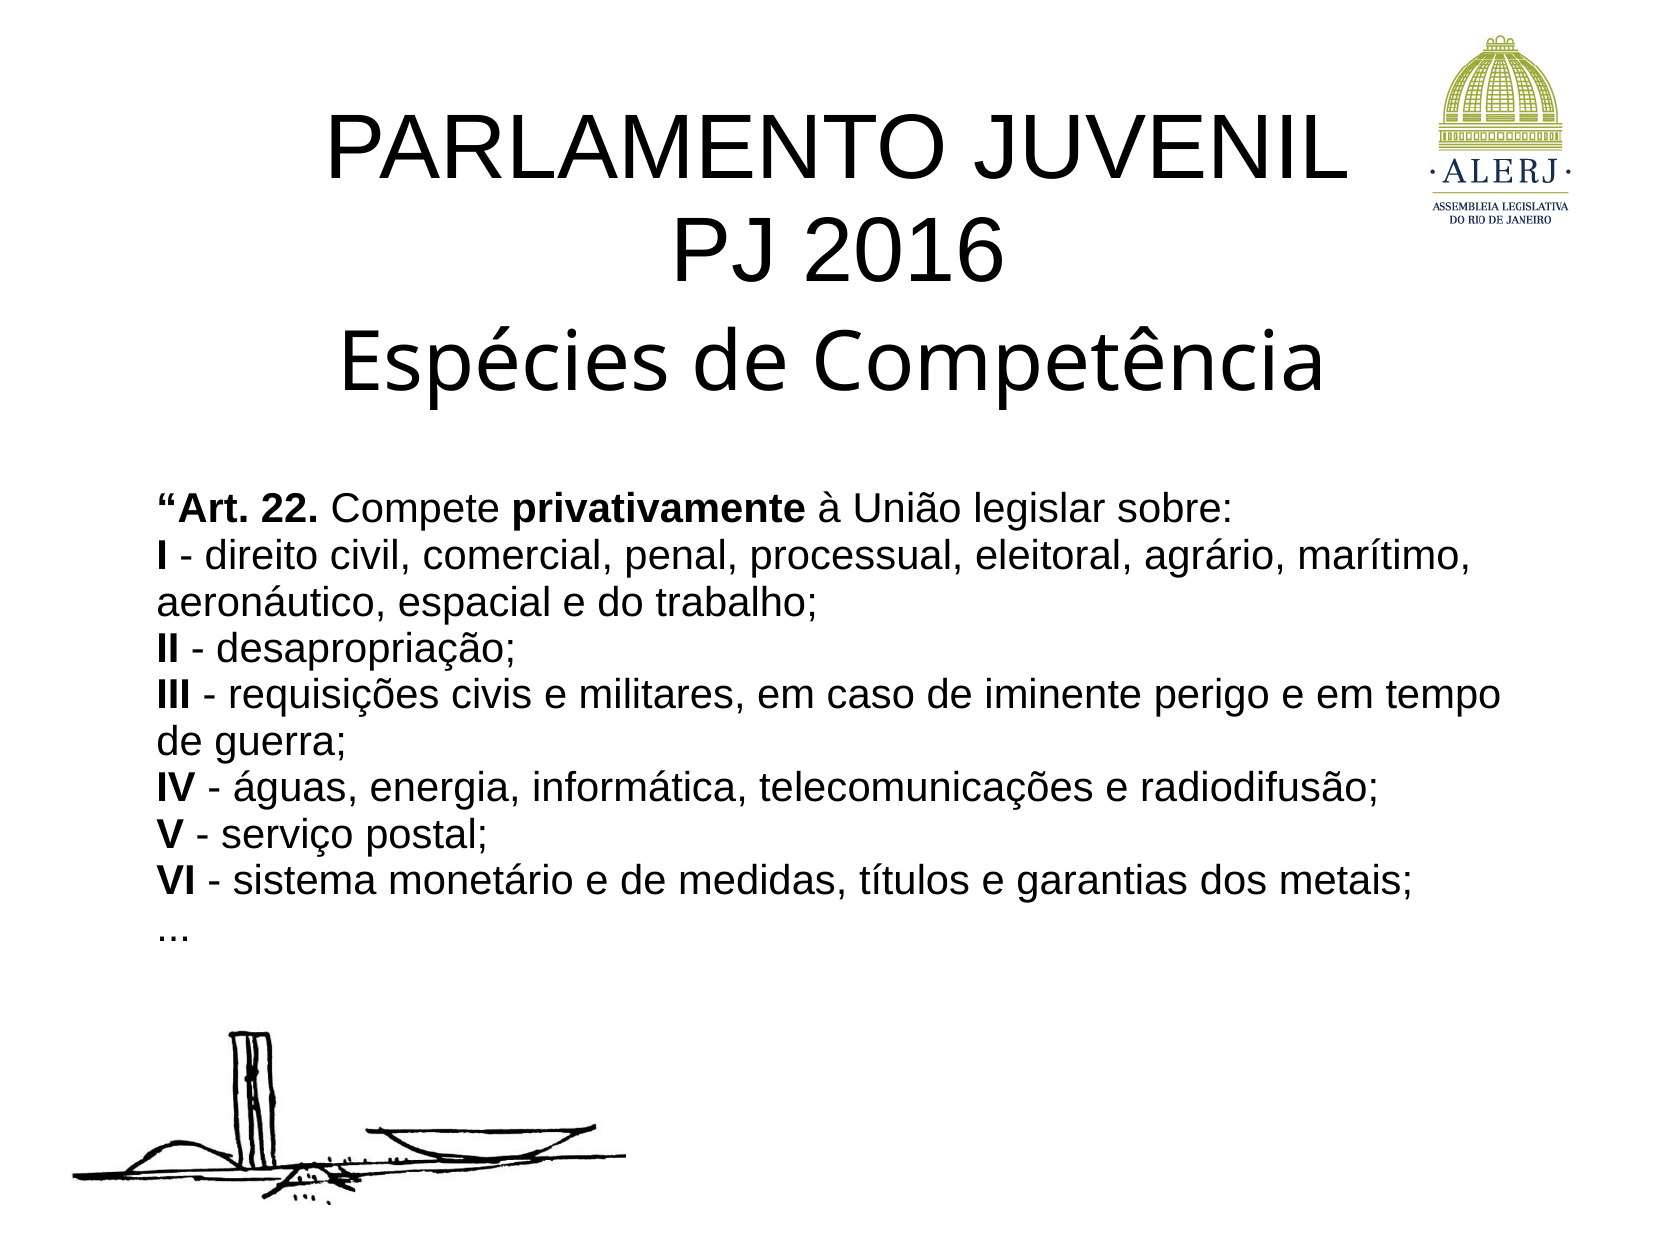

# PARLAMENTO JUVENIL PJ 2016
Espécies de Competência
“Art. 22. Compete privativamente à União legislar sobre:
I - direito civil, comercial, penal, processual, eleitoral, agrário, marítimo, aeronáutico, espacial e do trabalho;
II - desapropriação;
III - requisições civis e militares, em caso de iminente perigo e em tempo de guerra;
IV - águas, energia, informática, telecomunicações e radiodifusão;
V - serviço postal;
VI - sistema monetário e de medidas, títulos e garantias dos metais;
...